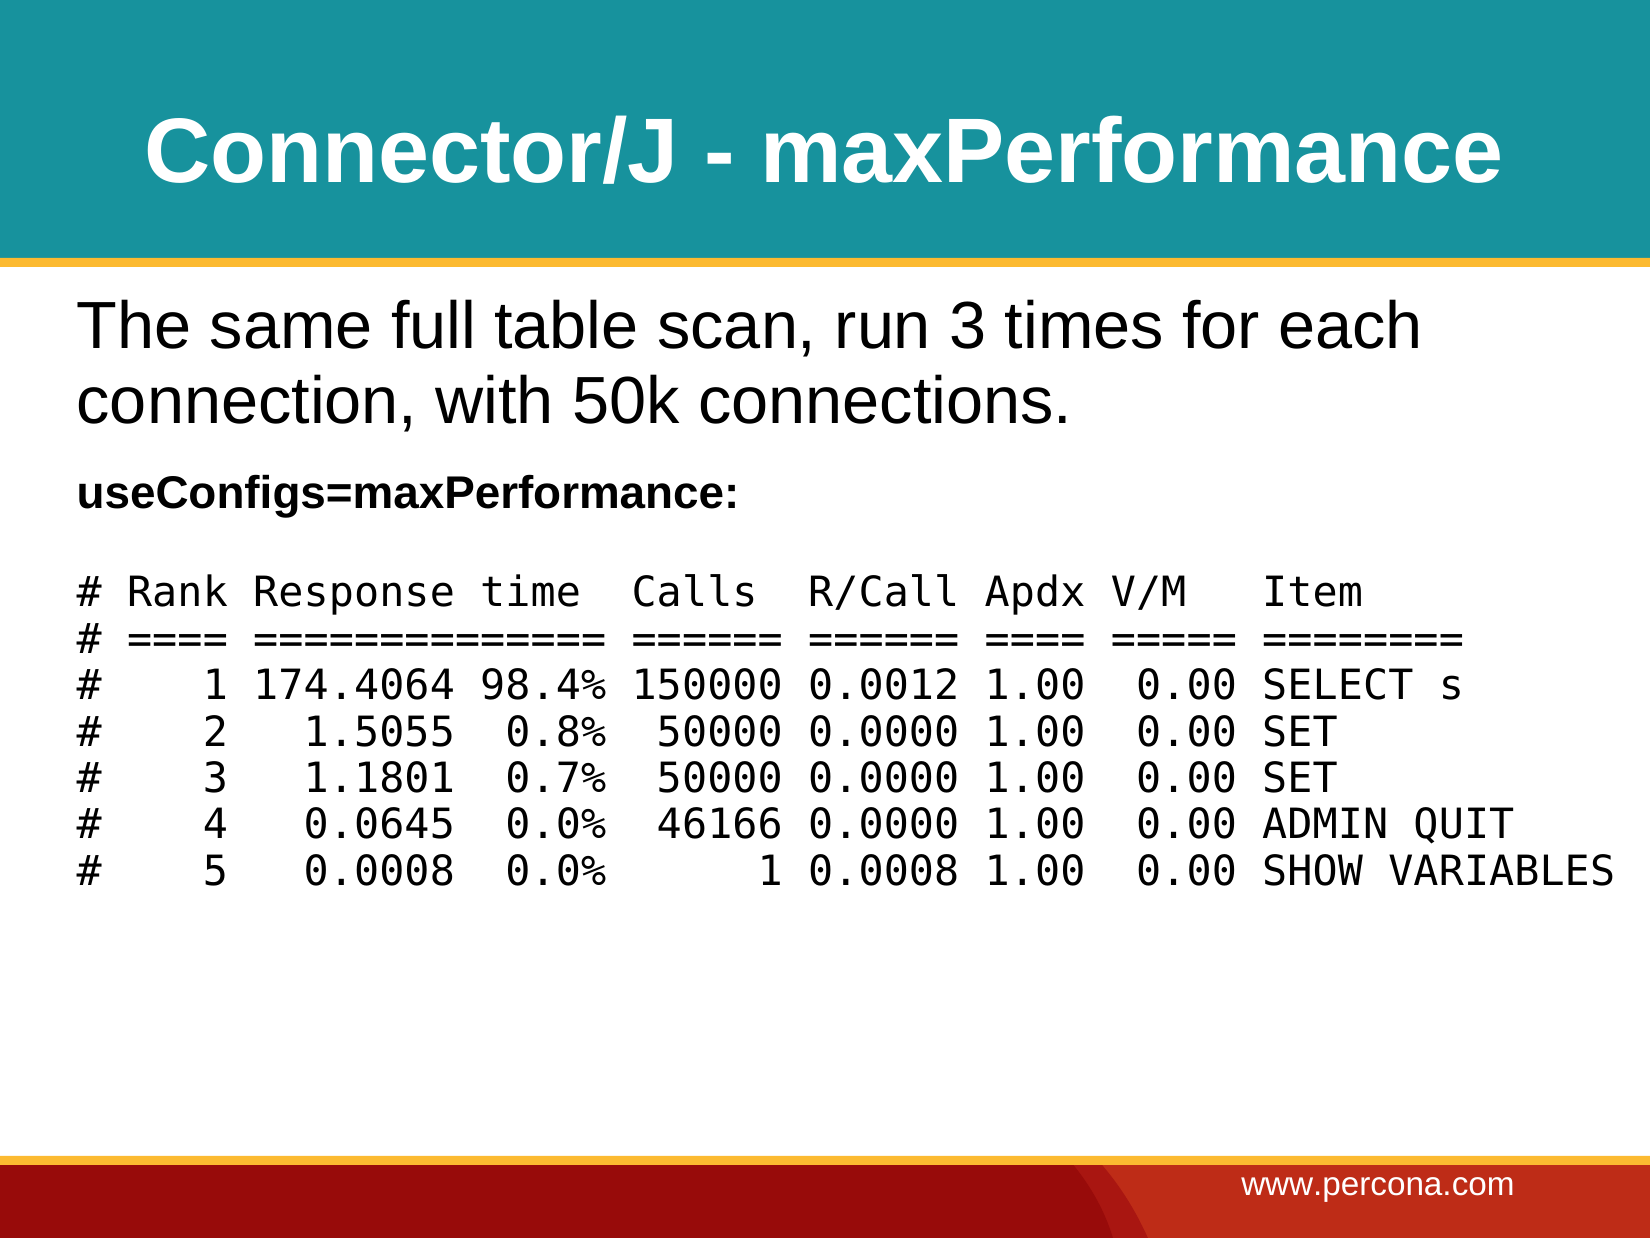

# Connector/J - maxPerformance
The same full table scan, run 3 times for each connection, with 50k connections.
useConfigs=maxPerformance:
# Rank Response time Calls R/Call Apdx V/M Item
# ==== ============== ====== ====== ==== ===== ========
# 1 174.4064 98.4% 150000 0.0012 1.00 0.00 SELECT s
# 2 1.5055 0.8% 50000 0.0000 1.00 0.00 SET
# 3 1.1801 0.7% 50000 0.0000 1.00 0.00 SET
# 4 0.0645 0.0% 46166 0.0000 1.00 0.00 ADMIN QUIT
# 5 0.0008 0.0% 1 0.0008 1.00 0.00 SHOW VARIABLES
www.percona.com